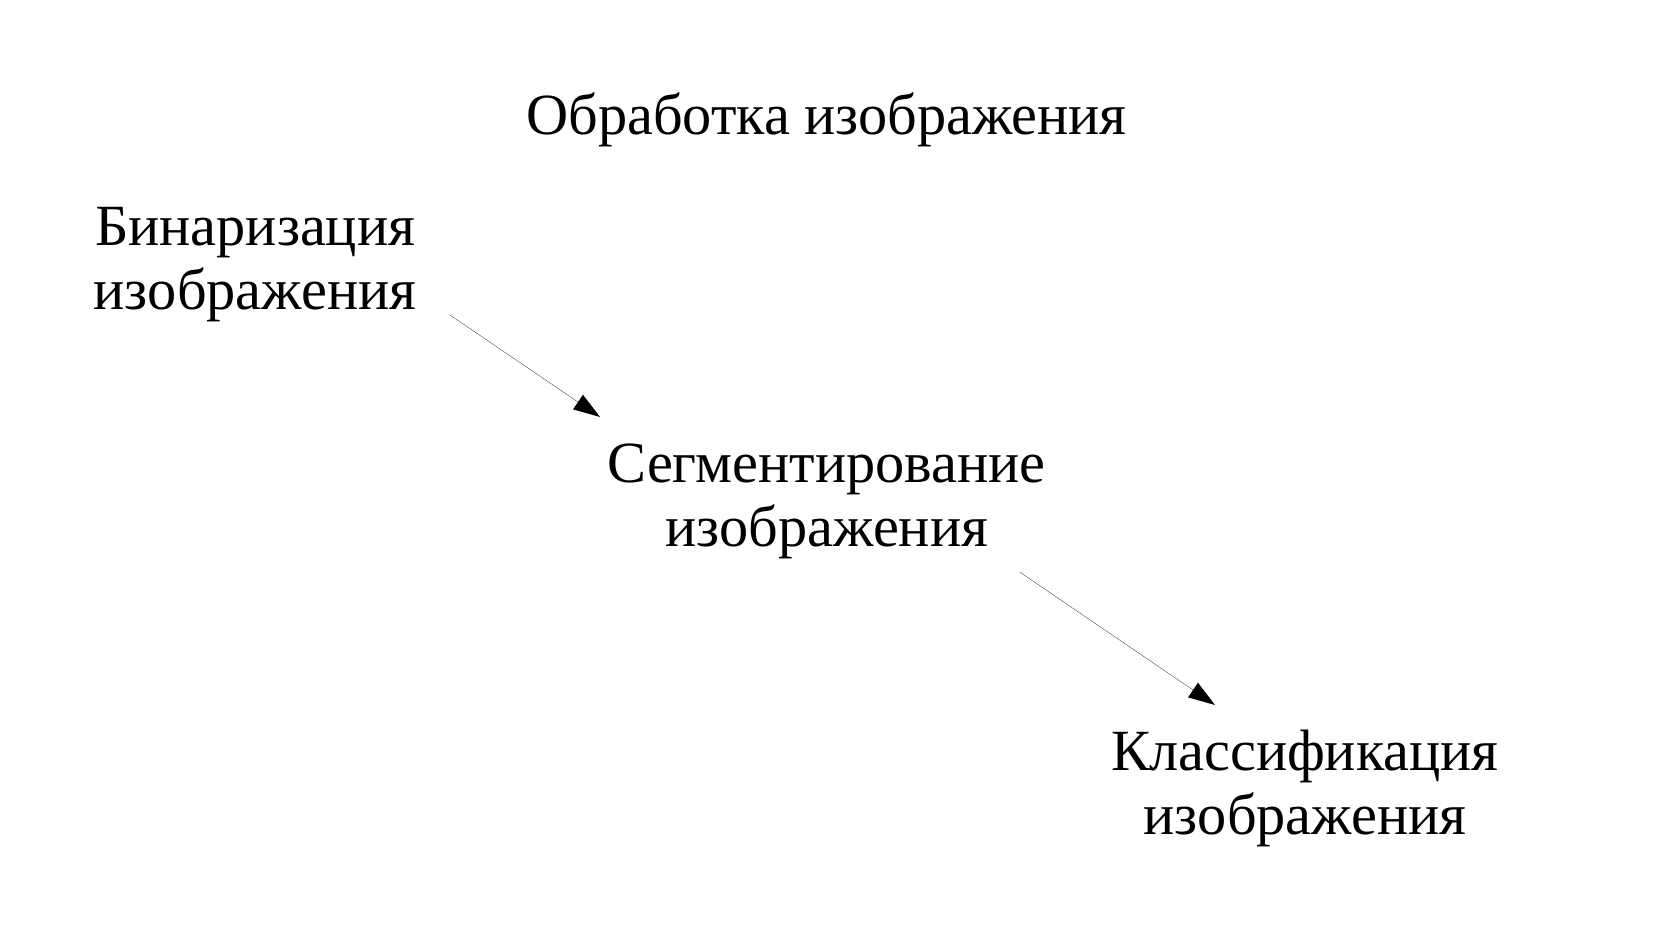

# Обработка изображения
Бинаризация изображения
Сегментирование изображения
Классификация изображения